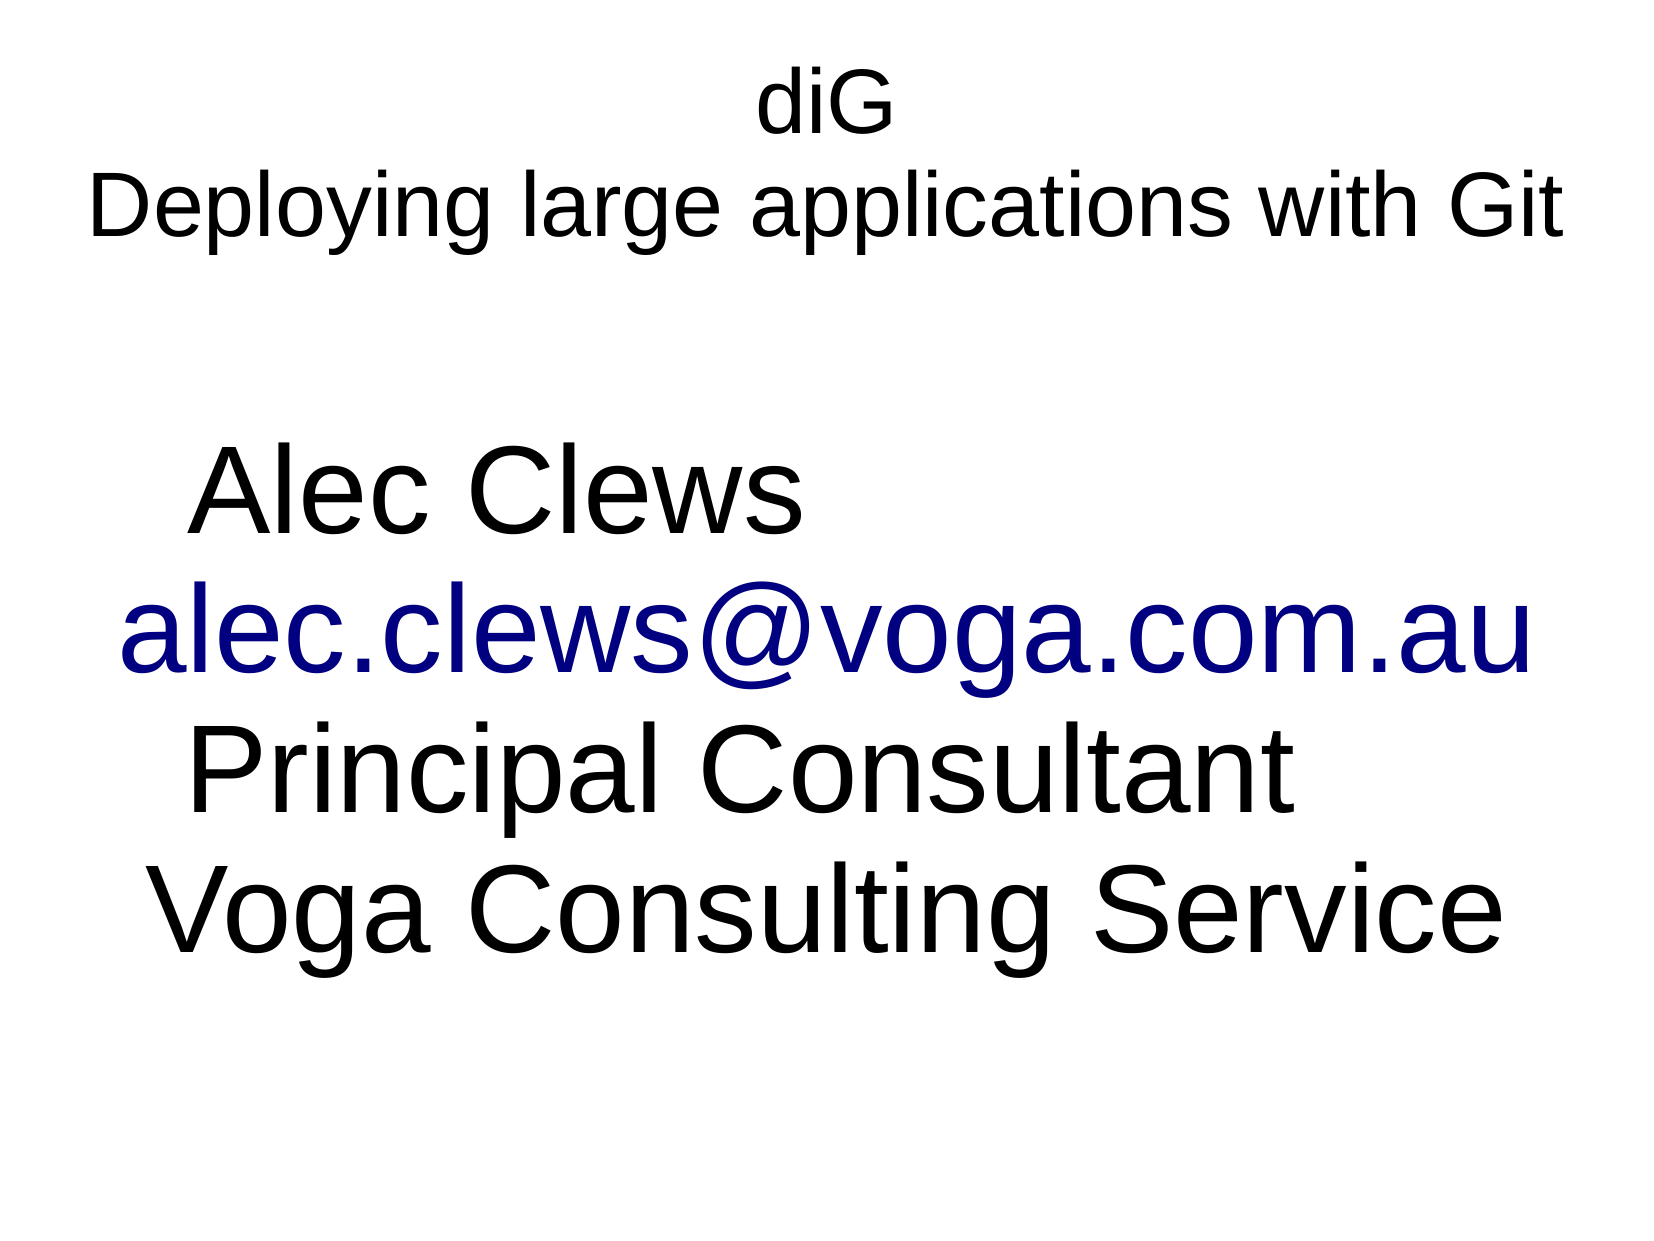

# diG Deploying large applications with Git
Alec Clews alec.clews@voga.com.au
Principal Consultant Voga Consulting Service